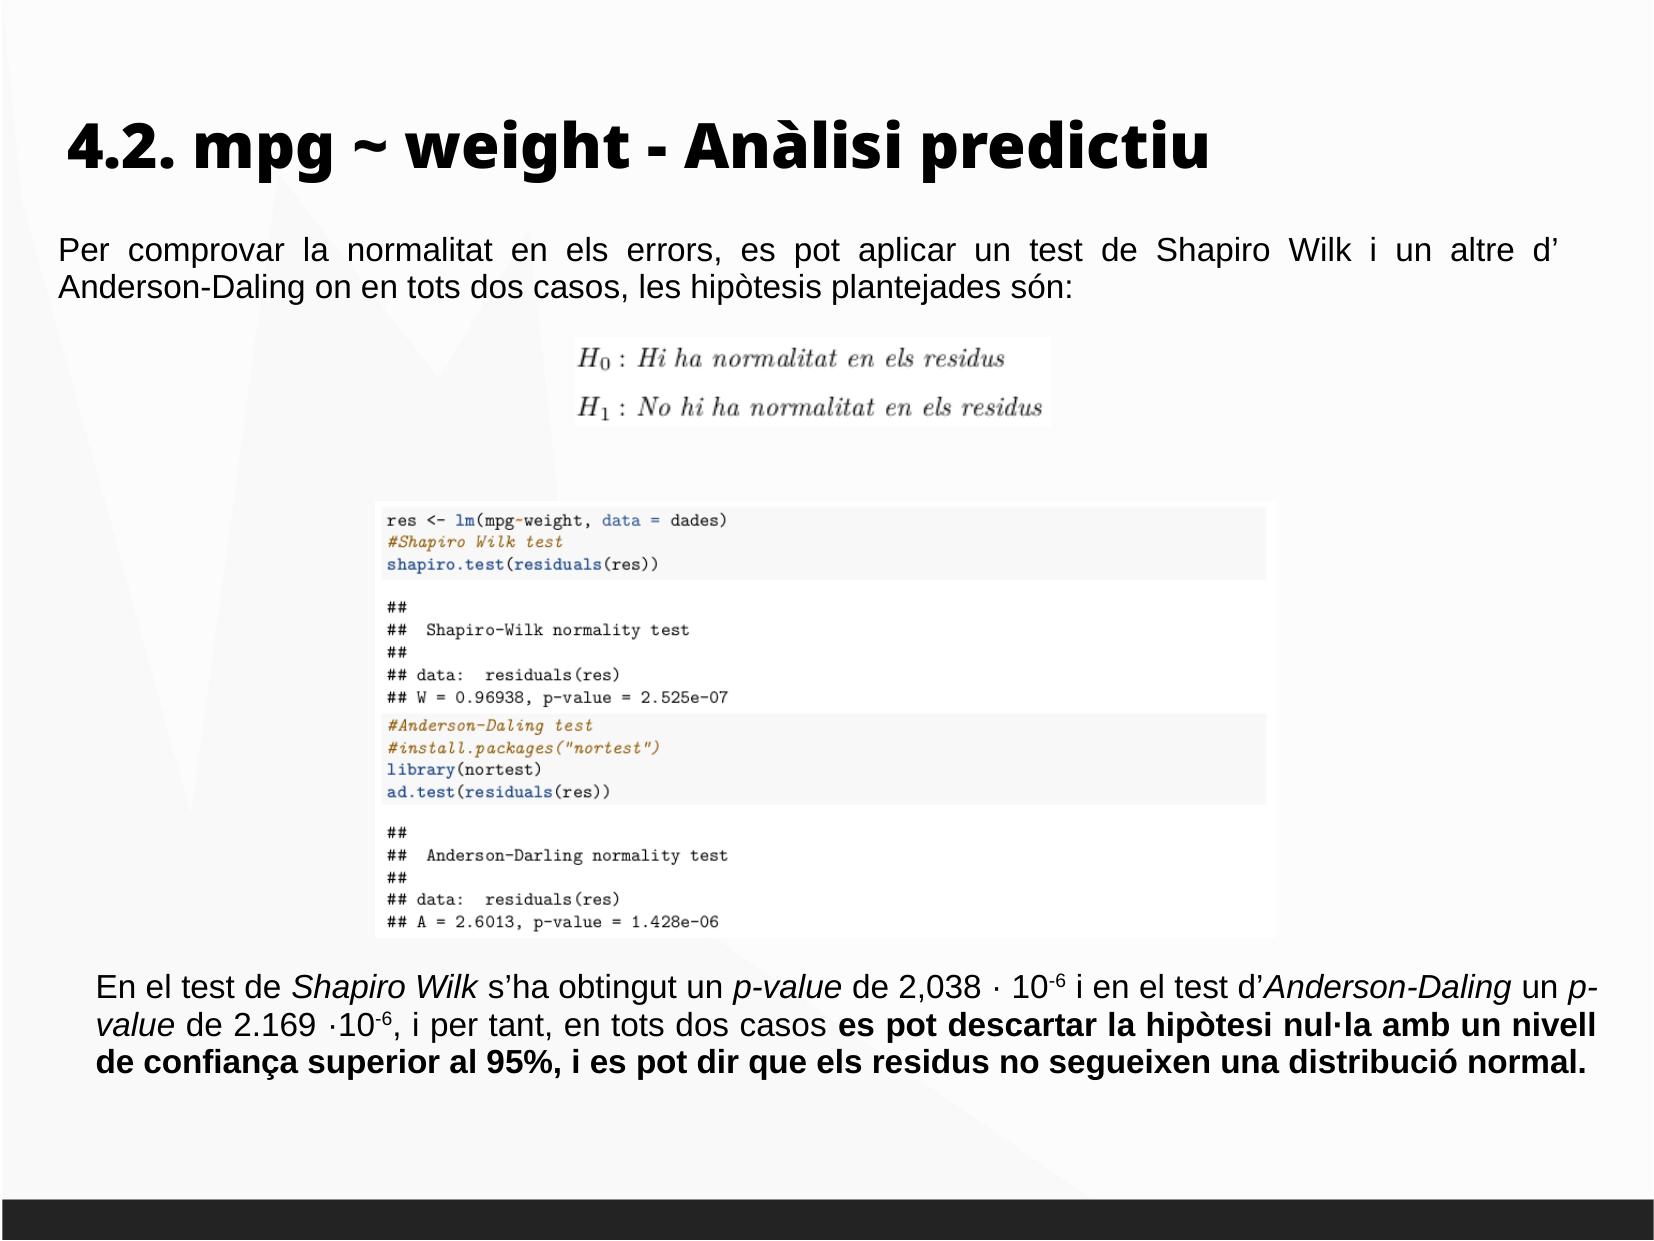

# 4.2. mpg ~ weight - Anàlisi predictiu
Per comprovar la normalitat en els errors, es pot aplicar un test de Shapiro Wilk i un altre d’ Anderson-Daling on en tots dos casos, les hipòtesis plantejades són:
En el test de Shapiro Wilk s’ha obtingut un p-value de 2,038 · 10-6 i en el test d’Anderson-Daling un p-value de 2.169 ·10-6, i per tant, en tots dos casos es pot descartar la hipòtesi nul·la amb un nivell de confiança superior al 95%, i es pot dir que els residus no segueixen una distribució normal.